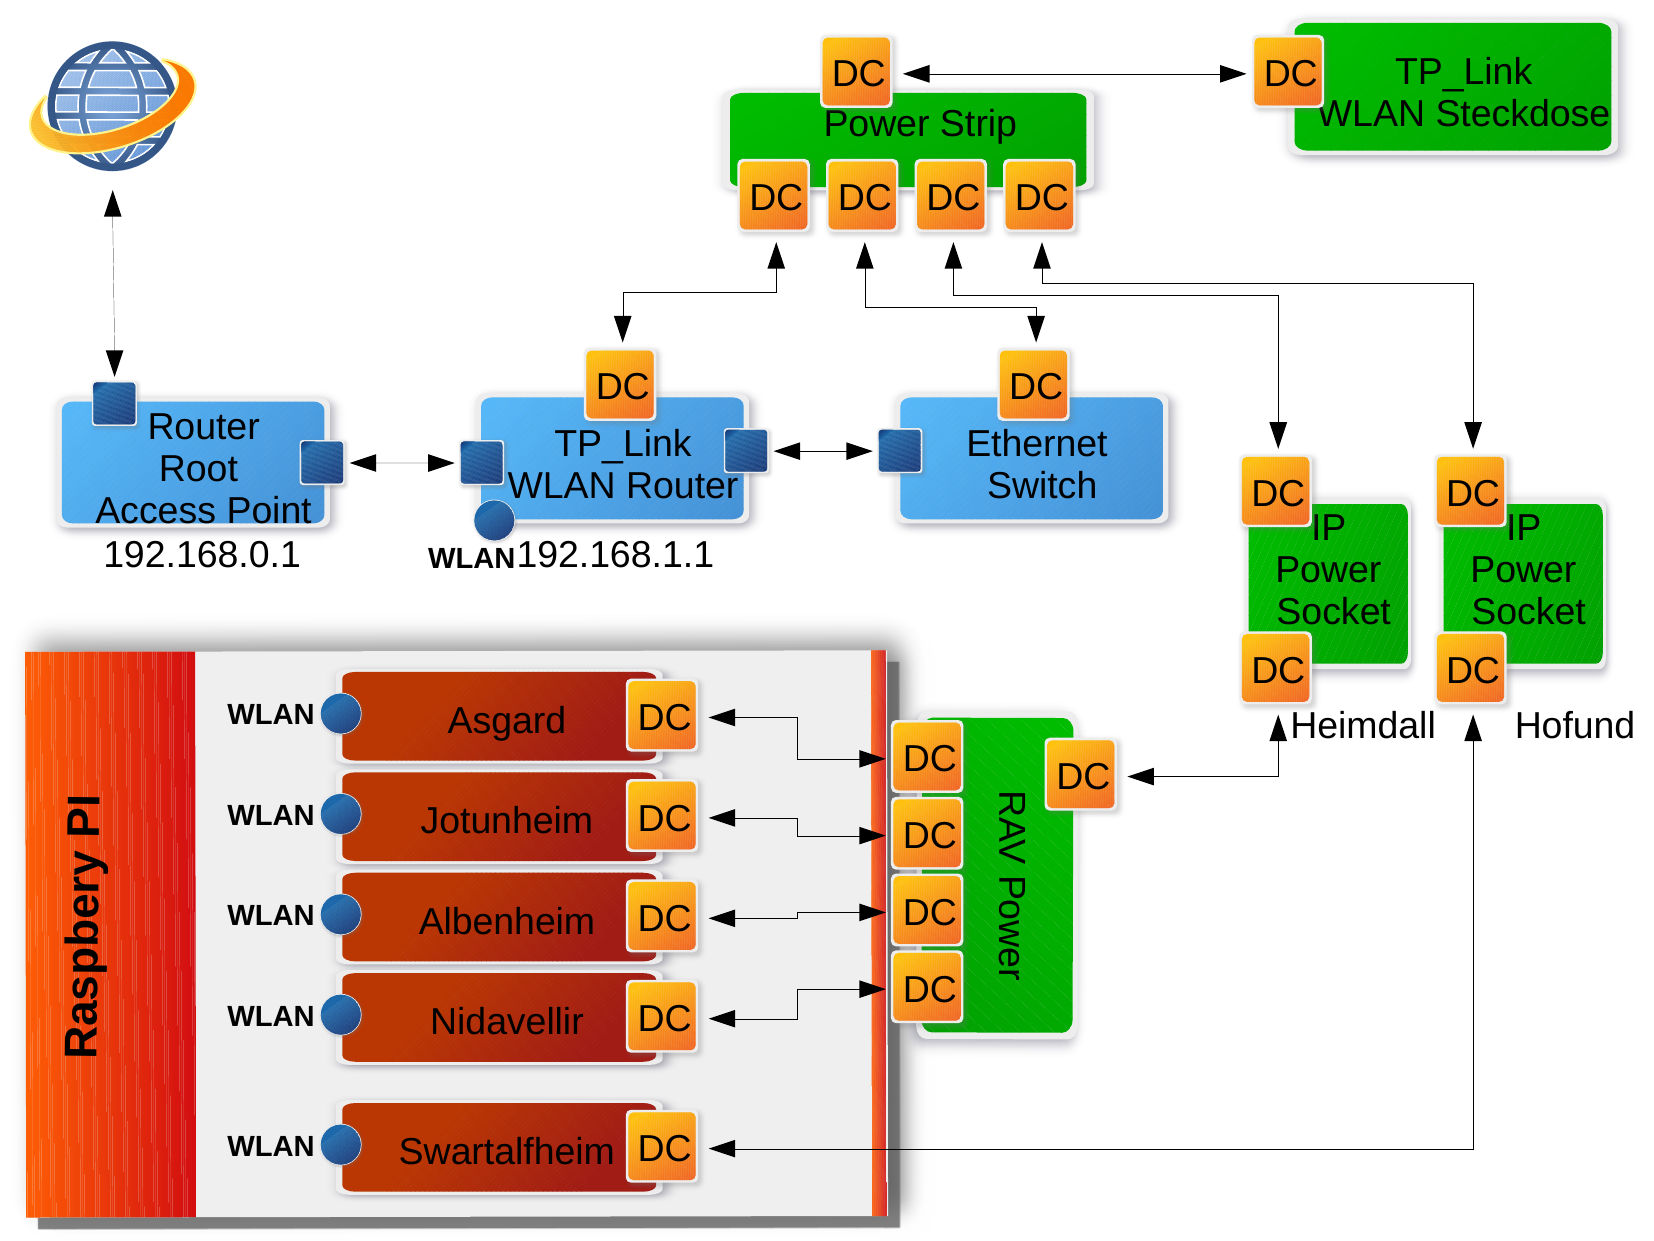

TP_Link
WLAN Steckdose
DC
DC
Power Strip
DC
DC
DC
DC
DC
DC
TP_Link
WLAN Router
Ethernet
Switch
Router
Root
Access Point
DC
DC
IP
Power
Socket
IP
Power
Socket
192.168.1.1
192.168.0.1
WLAN
DC
DC
Asgard
DC
WLAN
Heimdall
Hofund
DC
DC
Jotunheim
DC
RAV Power
WLAN
DC
Albenheim
DC
DC
WLAN
Raspbery PI
DC
Nidavellir
DC
WLAN
Swartalfheim
DC
WLAN